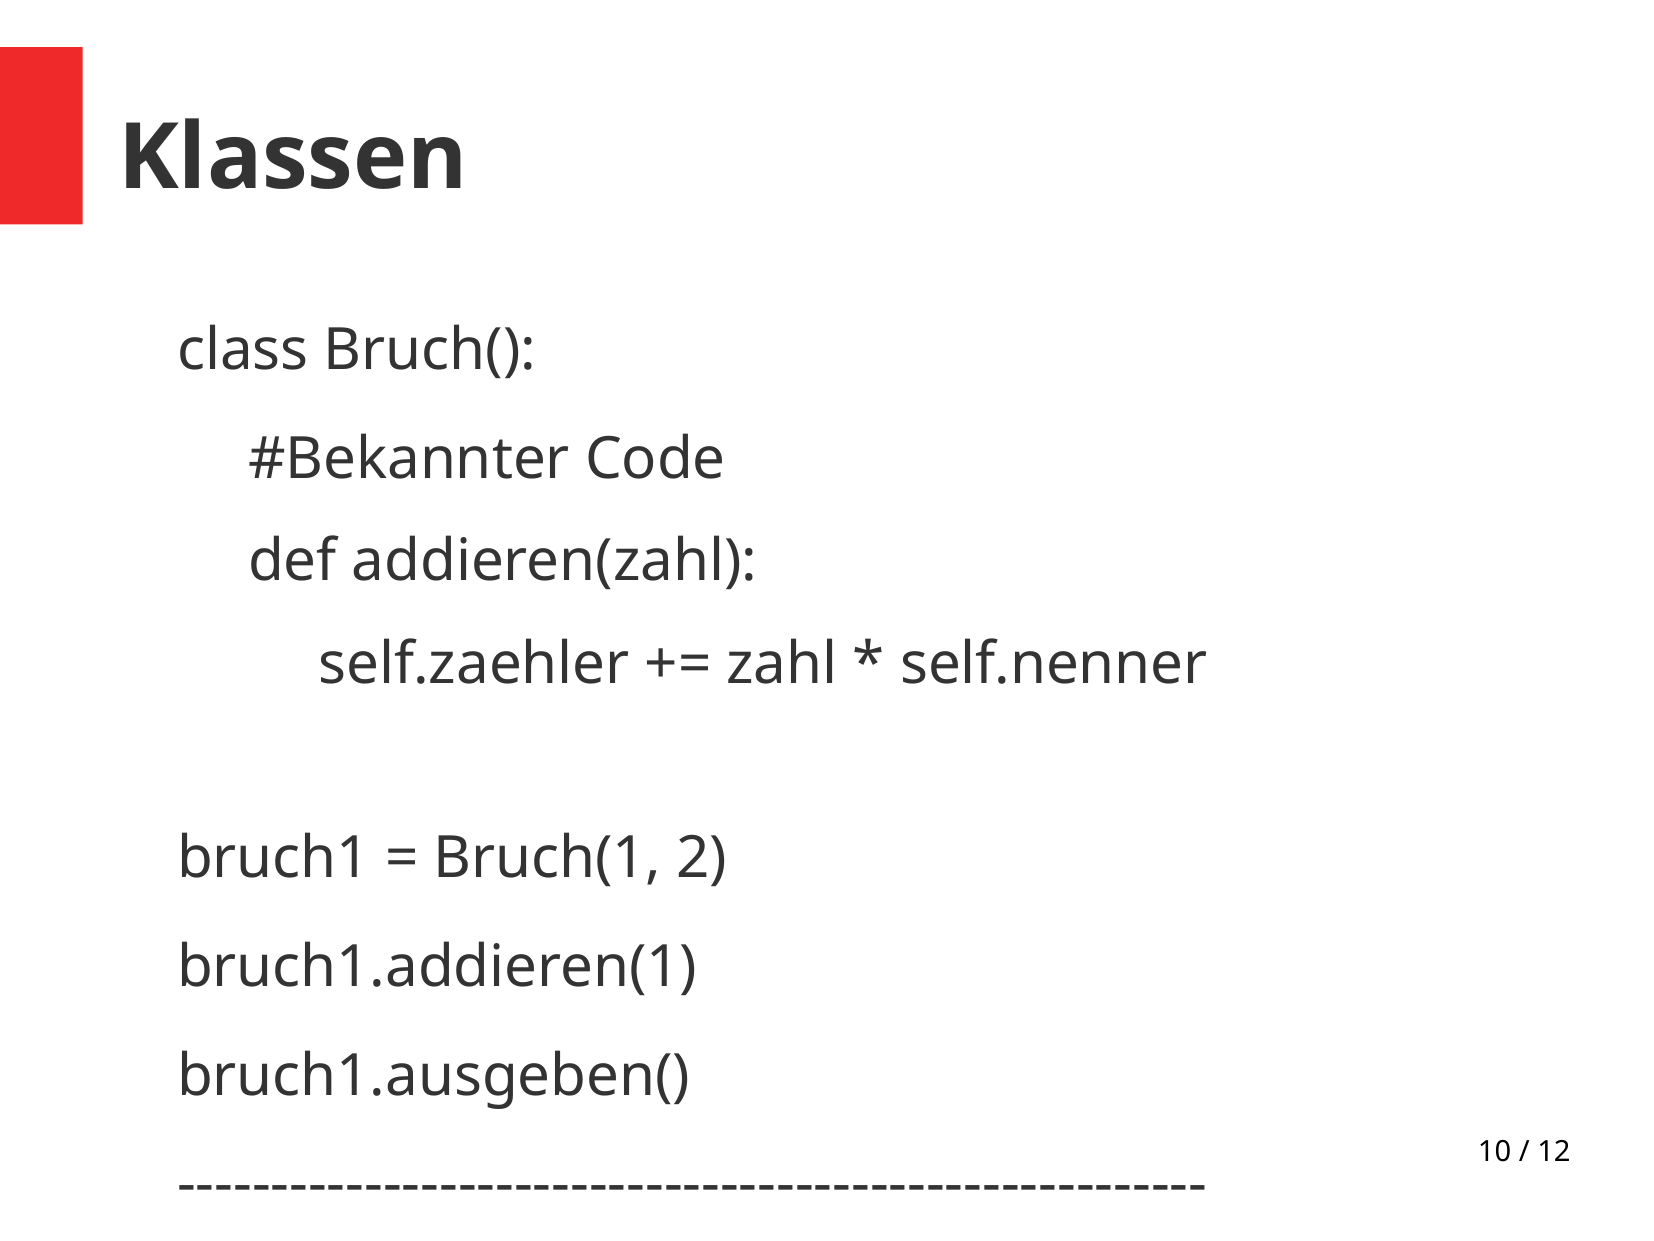

# Klassen
class Bruch():
#Bekannter Code
def addieren(zahl):
self.zaehler += zahl * self.nenner
bruch1 = Bruch(1, 2)
bruch1.addieren(1)
bruch1.ausgeben()
-------------------------------------------------------
3 / 2
10